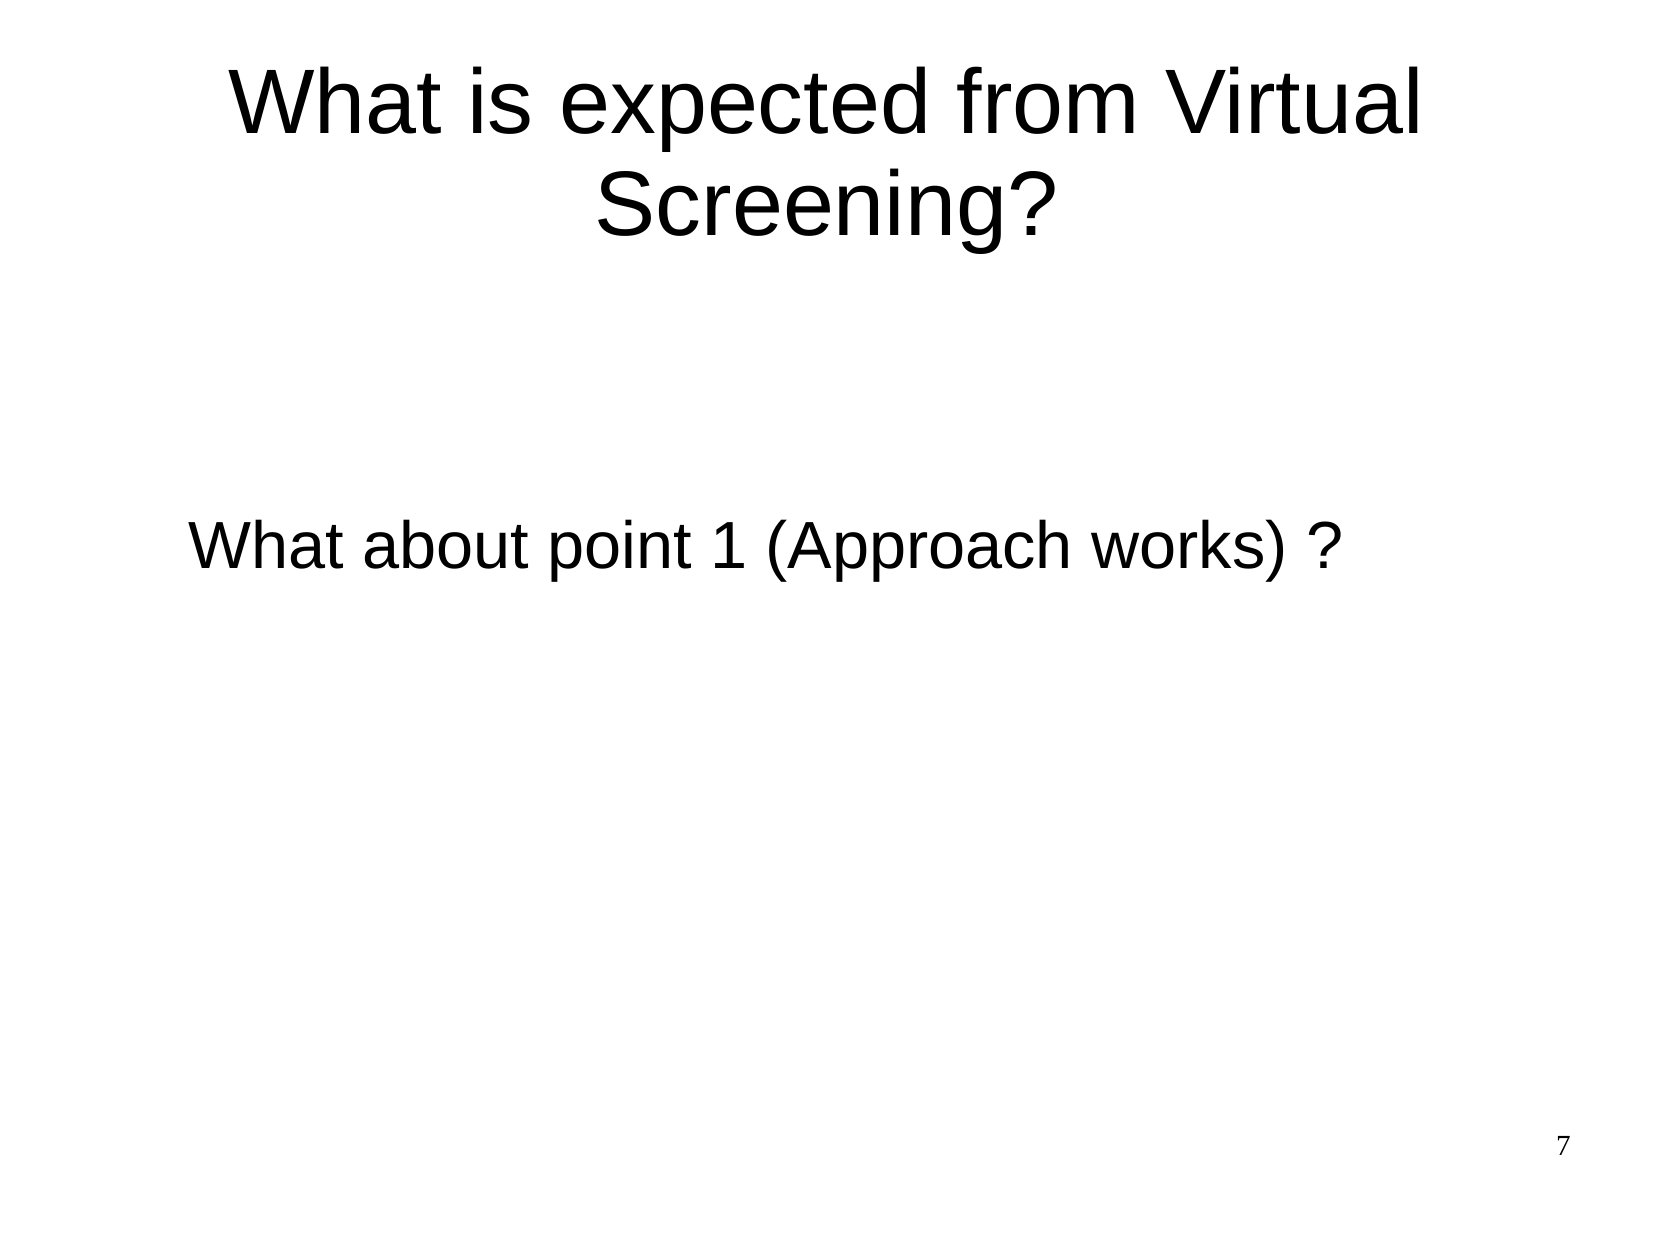

# What is expected from Virtual Screening?
What about point 1 (Approach works) ?
7